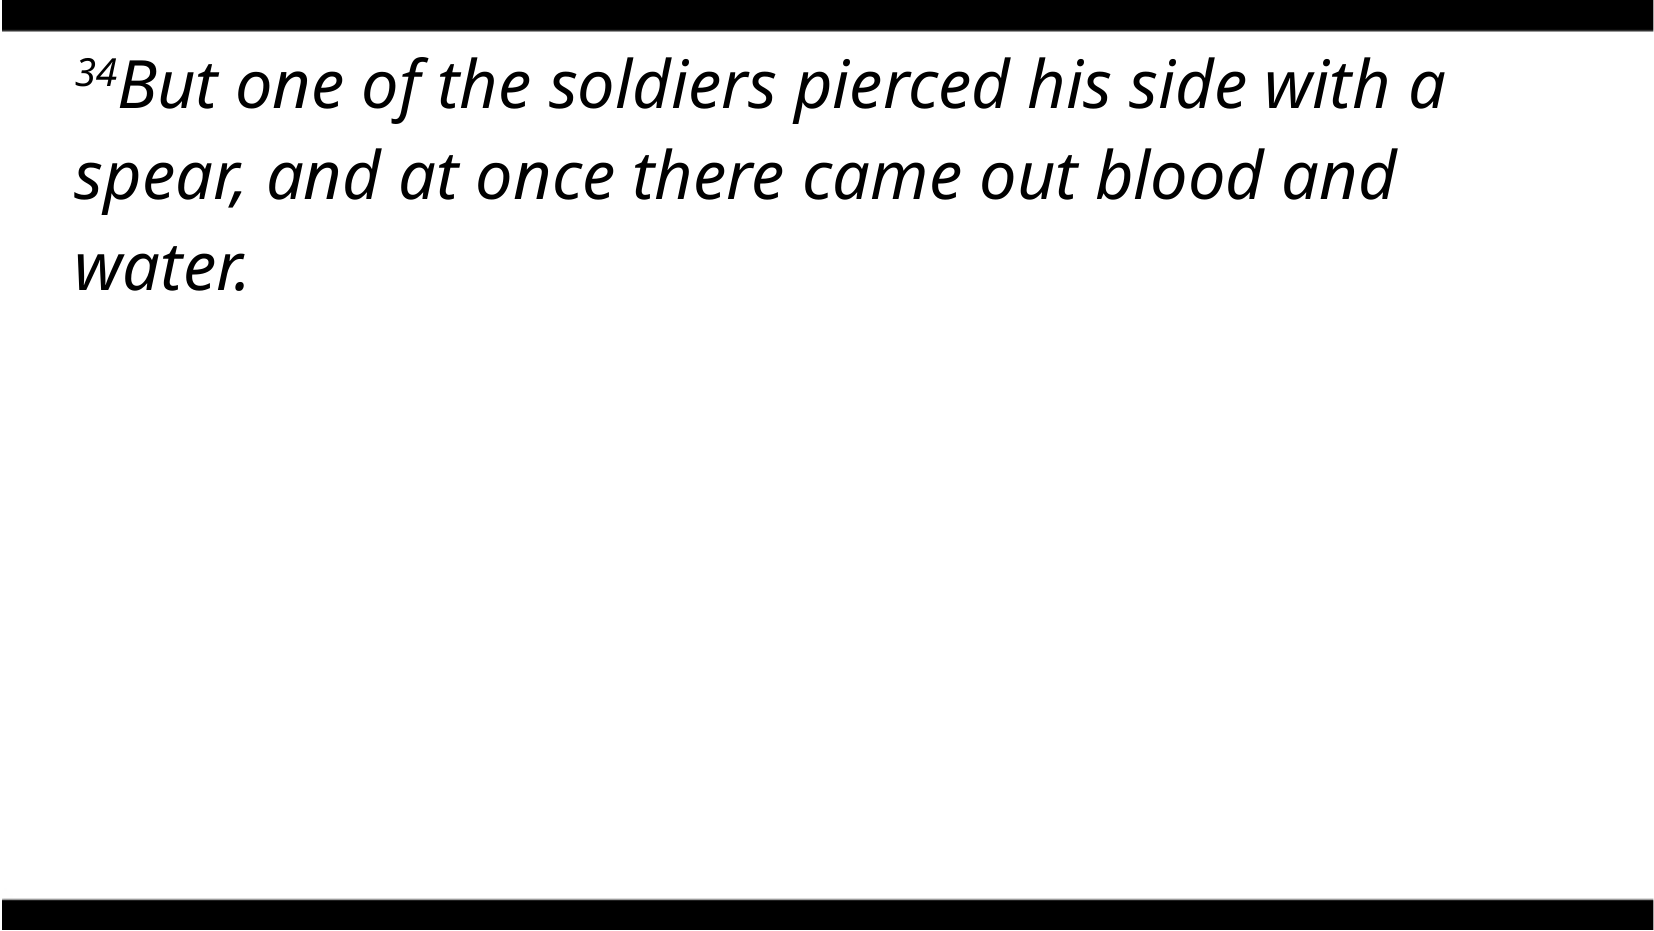

34But one of the soldiers pierced his side with a spear, and at once there came out blood and water.